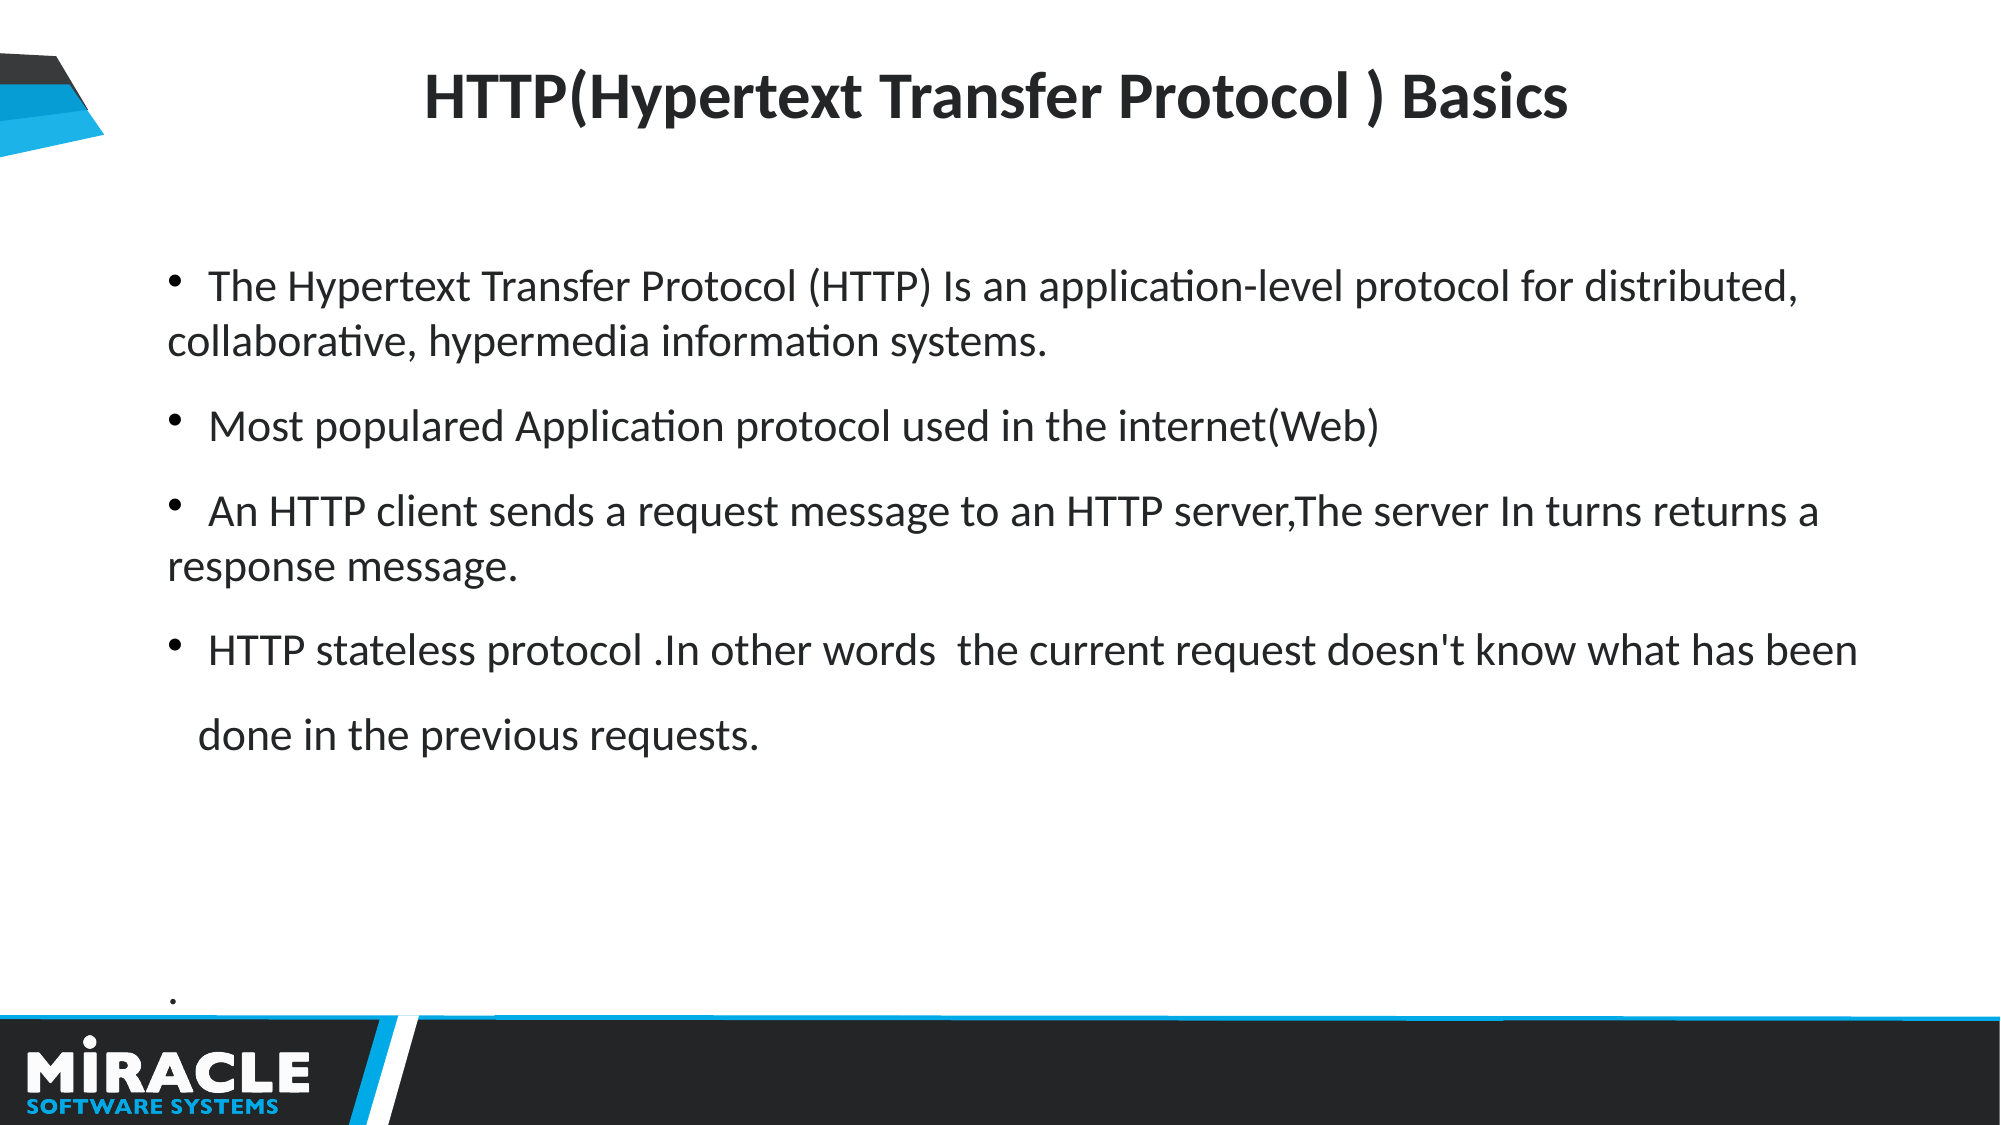

HTTP(Hypertext Transfer Protocol ) Basics
 The Hypertext Transfer Protocol (HTTP) Is an application-level protocol for distributed, collaborative, hypermedia information systems.
 Most populared Application protocol used in the internet(Web)
 An HTTP client sends a request message to an HTTP server,The server In turns returns a response message.
 HTTP stateless protocol .In other words the current request doesn't know what has been
 done in the previous requests.
.